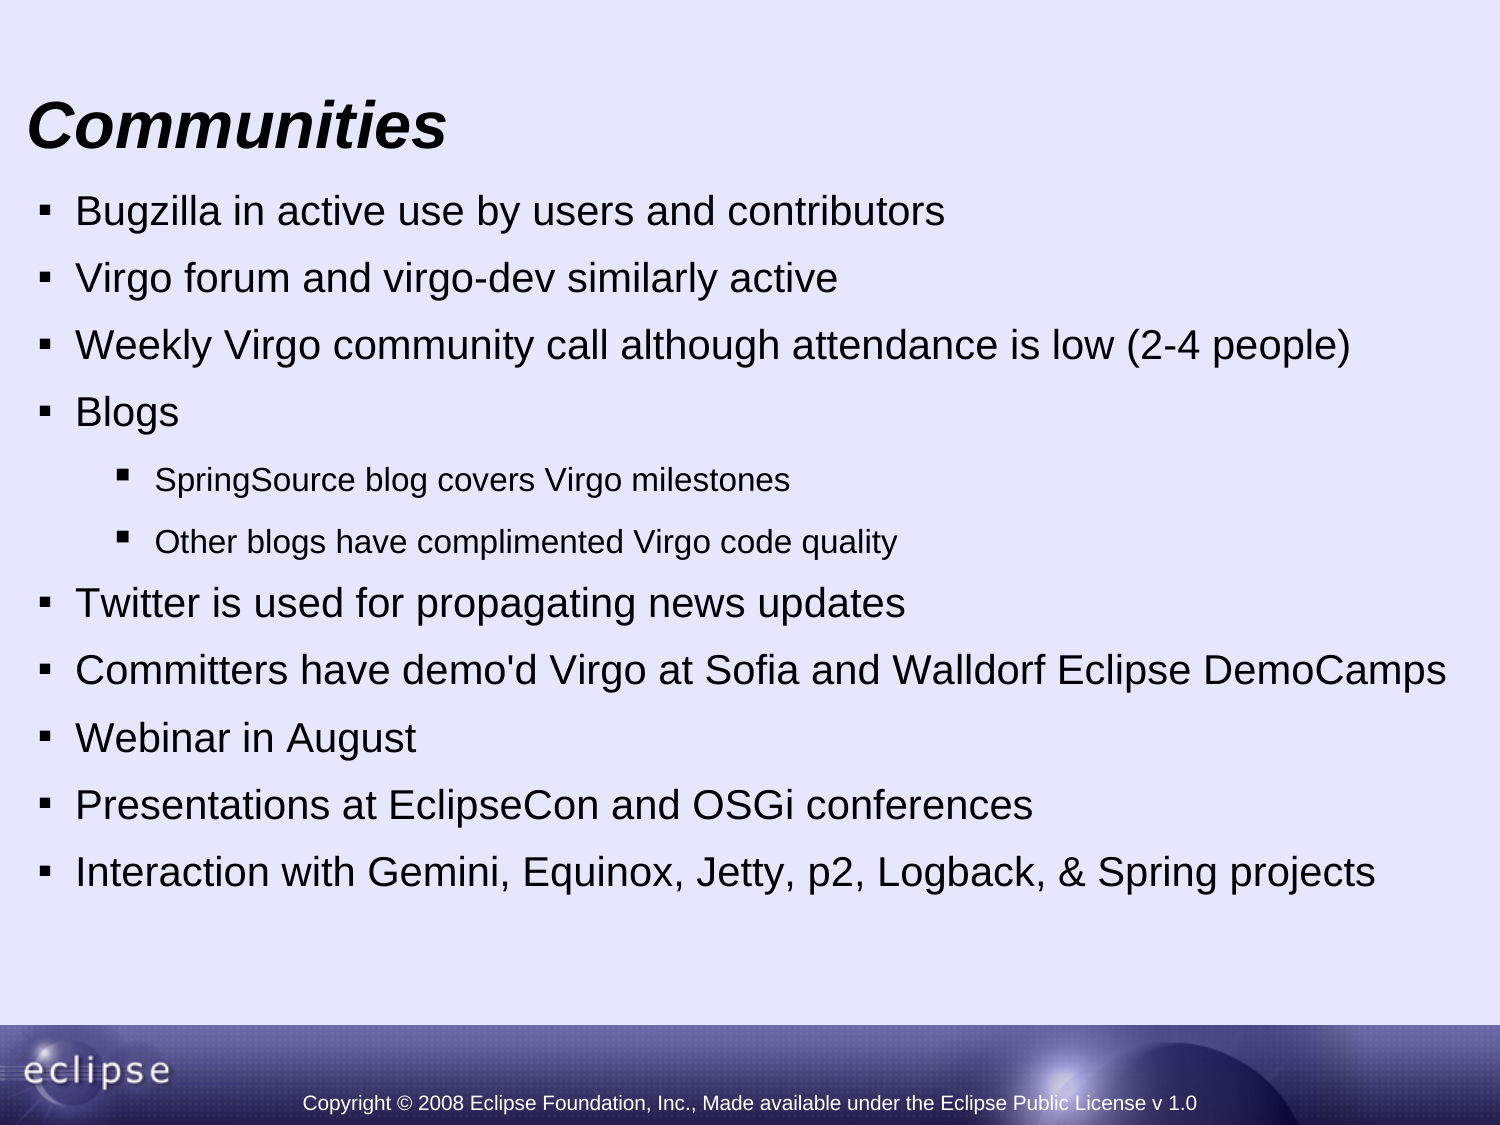

# Communities
Bugzilla in active use by users and contributors
Virgo forum and virgo-dev similarly active
Weekly Virgo community call although attendance is low (2-4 people)
Blogs
SpringSource blog covers Virgo milestones
Other blogs have complimented Virgo code quality
Twitter is used for propagating news updates
Committers have demo'd Virgo at Sofia and Walldorf Eclipse DemoCamps
Webinar in August
Presentations at EclipseCon and OSGi conferences
Interaction with Gemini, Equinox, Jetty, p2, Logback, & Spring projects